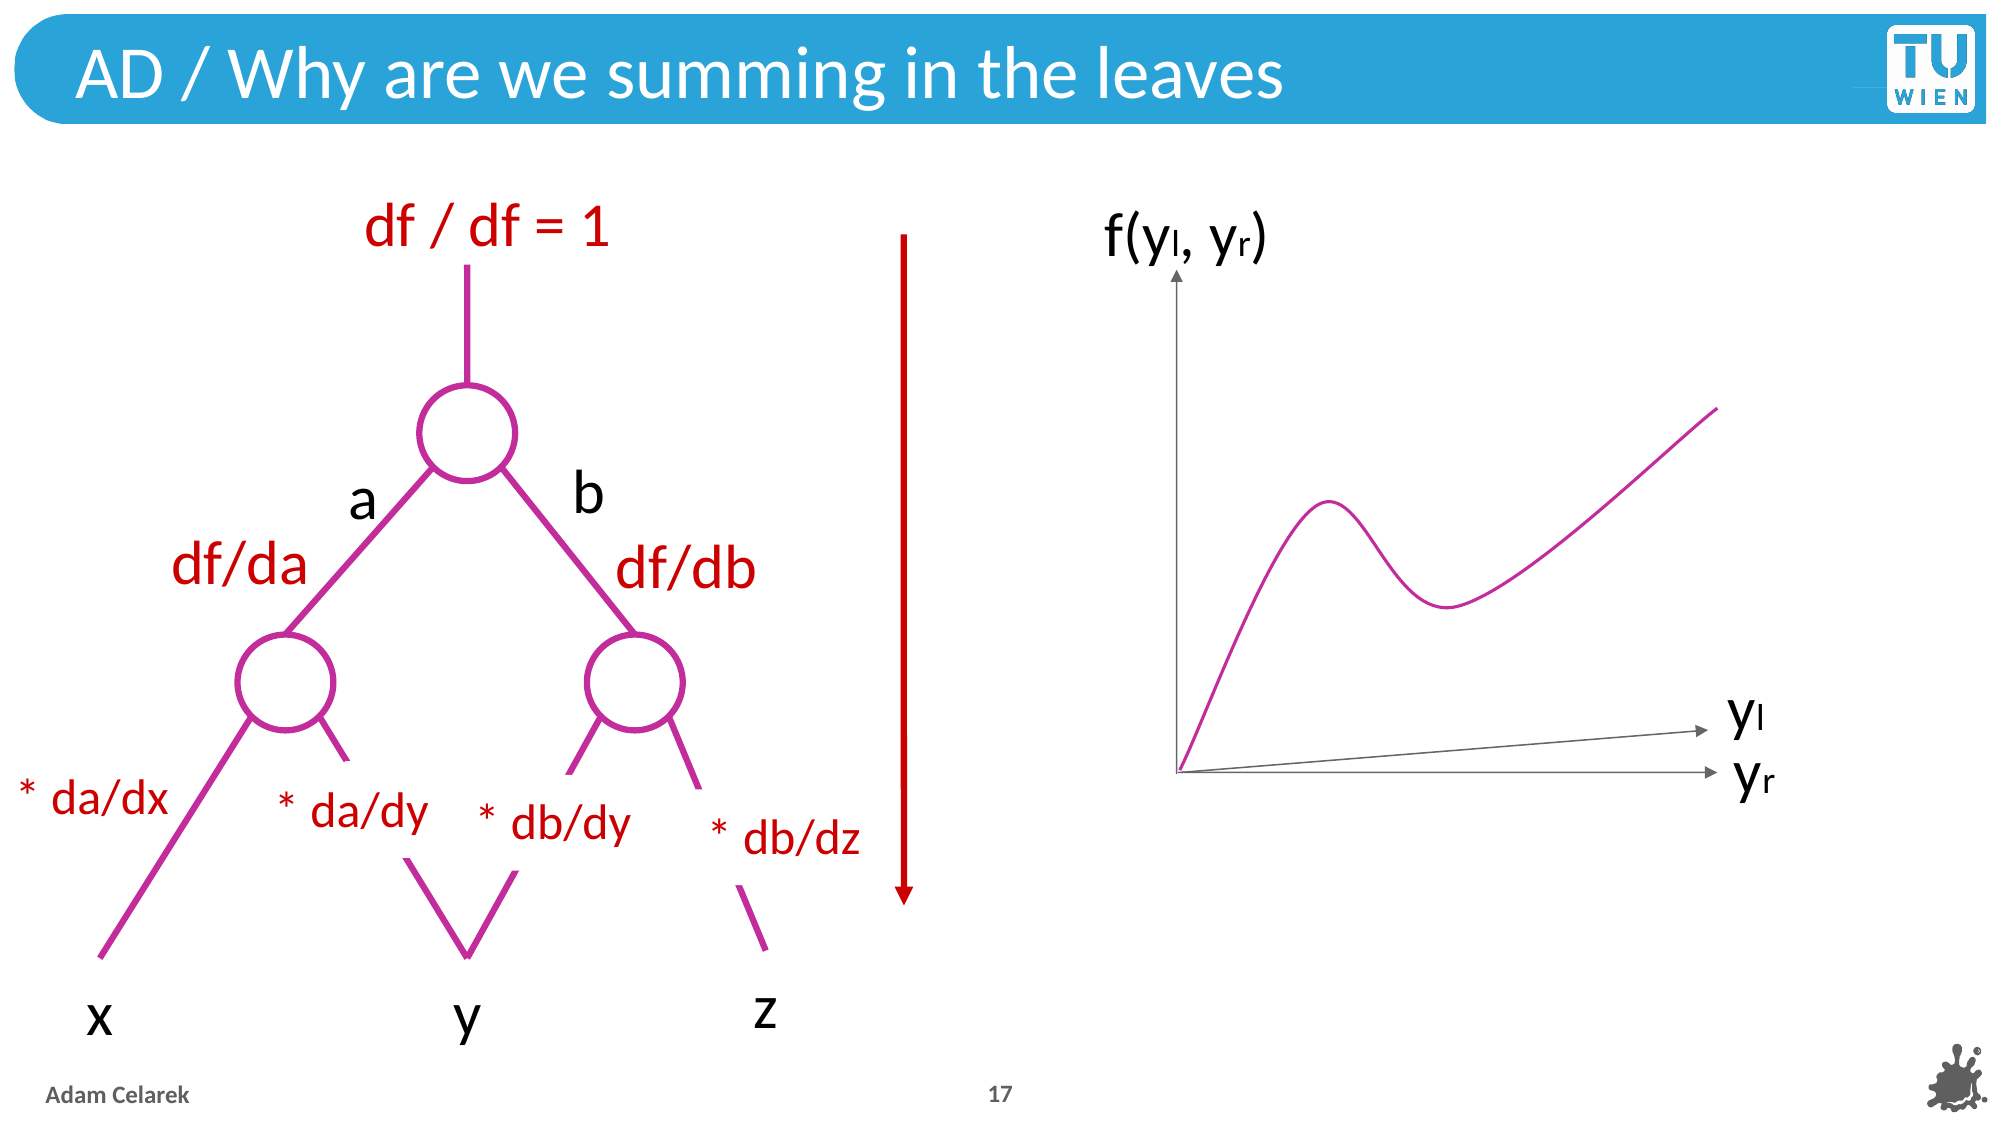

# AD / Why are we summing in the leaves
df / df = 1
f(yl, yr)
b
 df/db
a
df/da
yl
yr
* da/dx
* da/dy
* db/dy
* db/dz
z
x
y
Adam Celarek